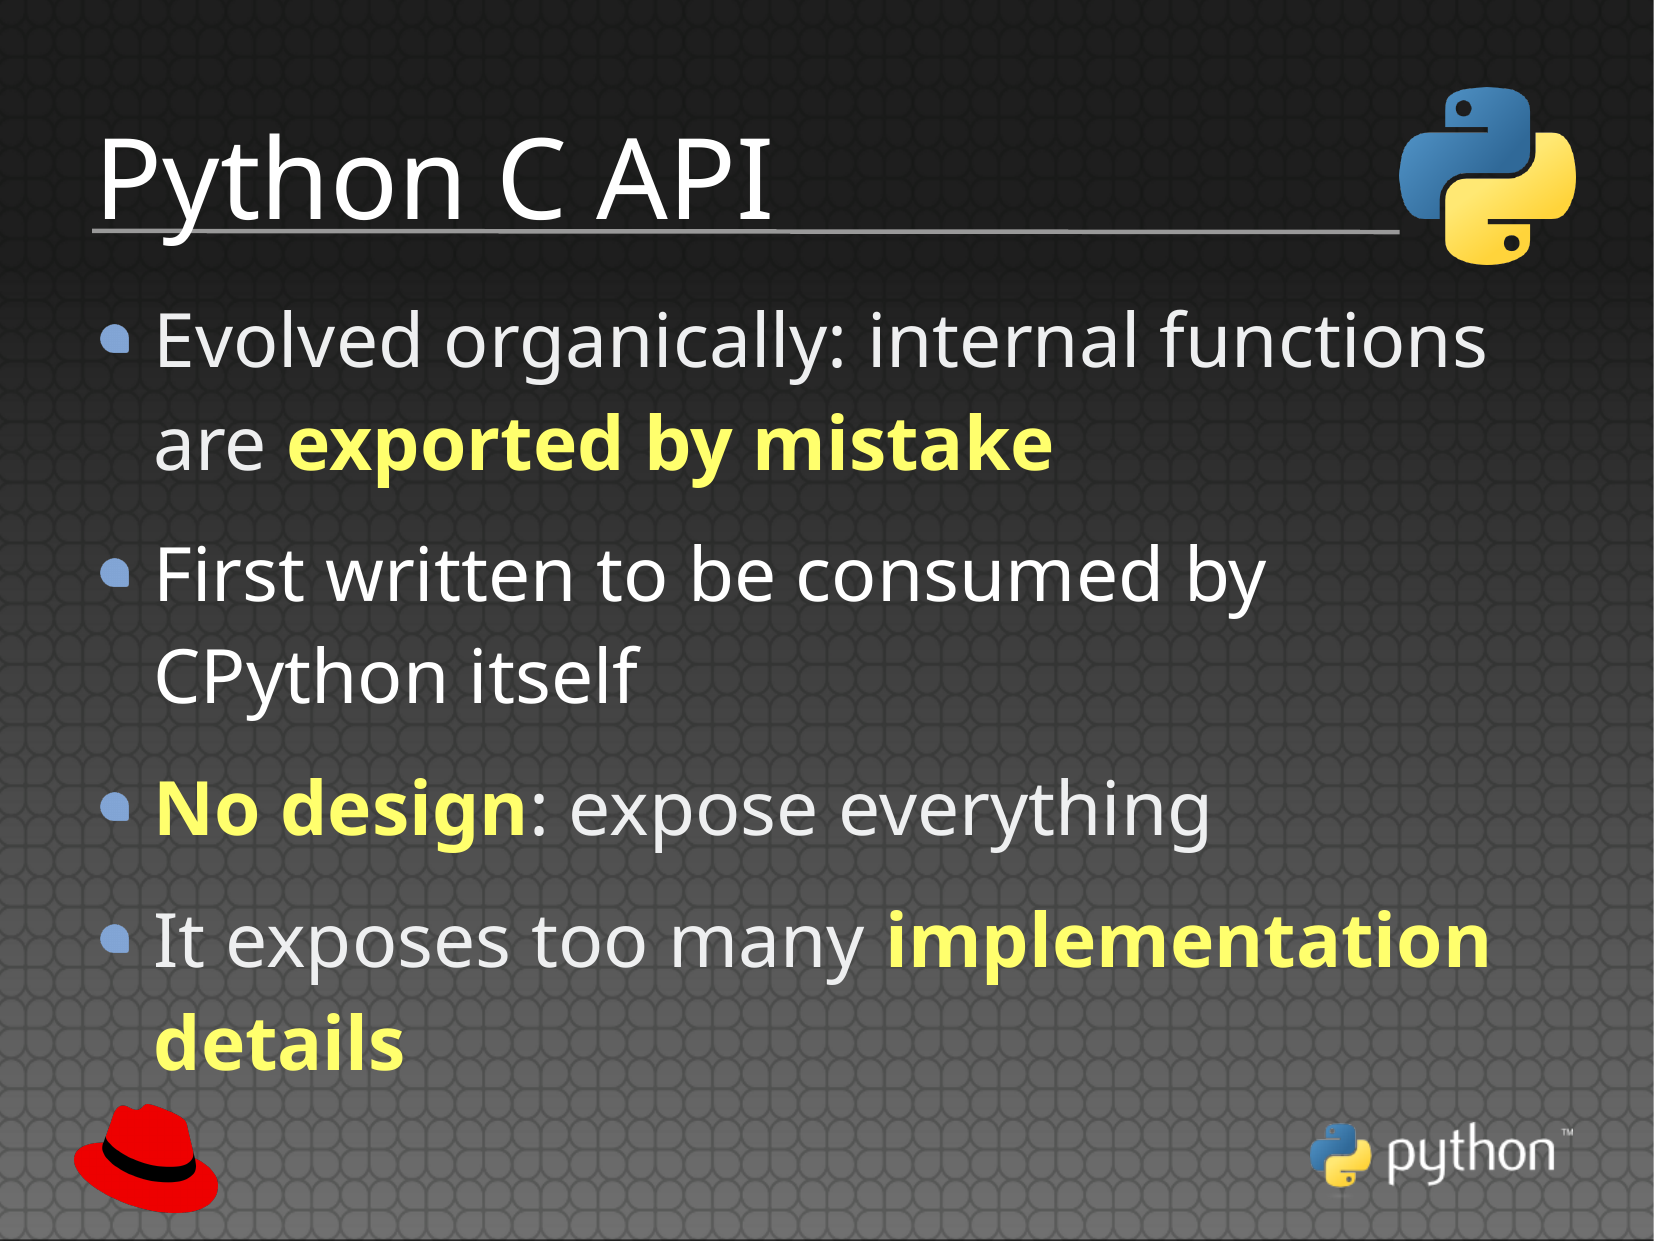

Python C API
# Evolved organically: internal functions are exported by mistake
First written to be consumed by CPython itself
No design: expose everything
It exposes too many implementation details